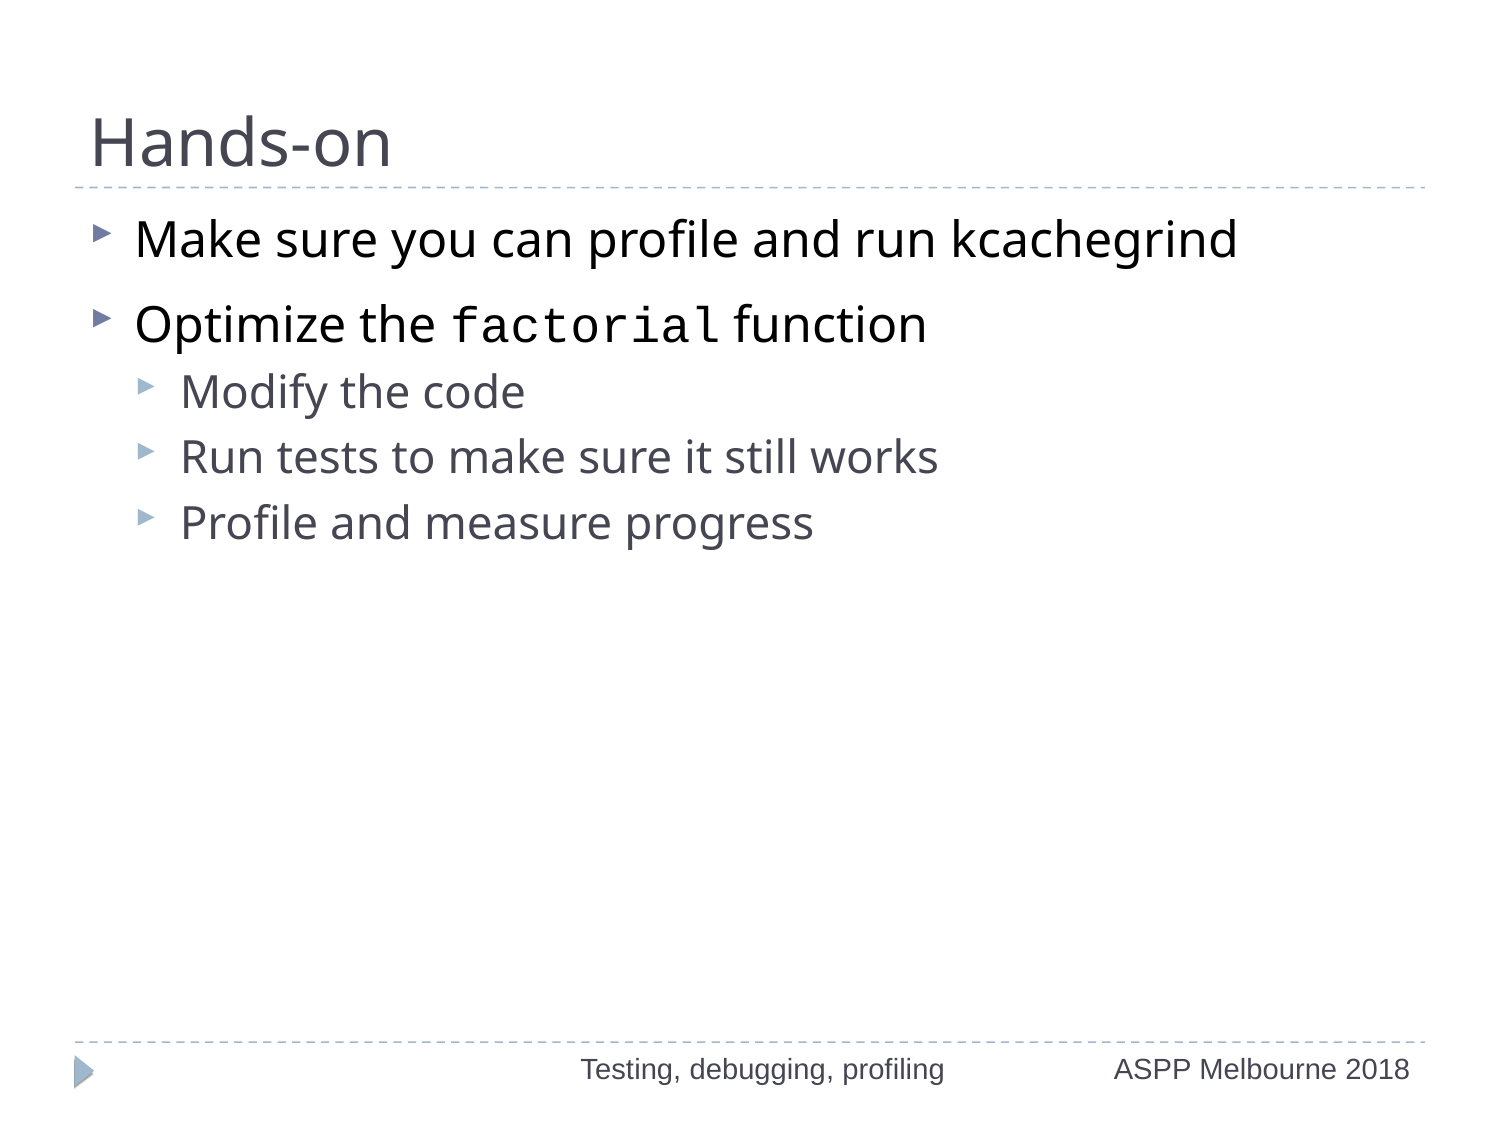

# Hands-on
Make sure you can profile and run kcachegrind
Optimize the factorial function
Modify the code
Run tests to make sure it still works
Profile and measure progress
Testing, debugging, profiling
ASPP Melbourne 2018